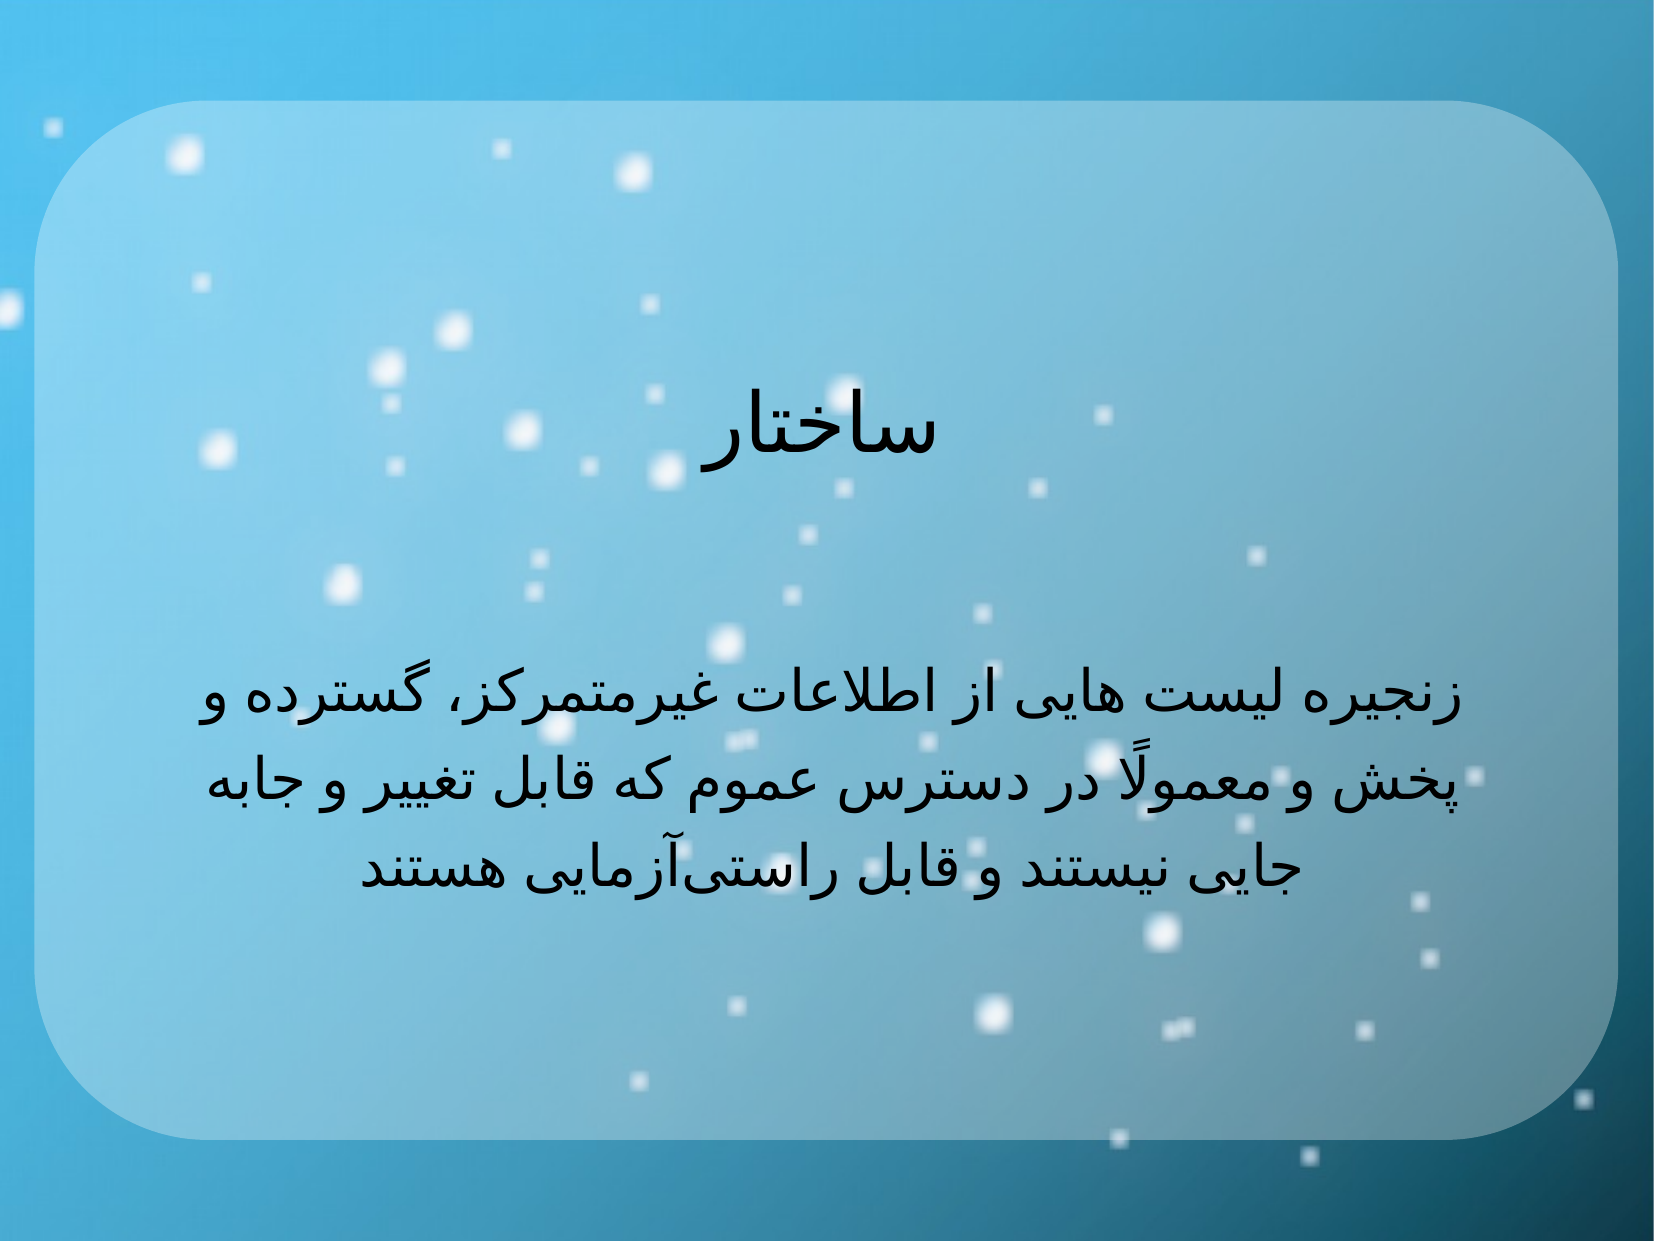

# ساختار
زنجیره لیست هایی از اطلاعات غیرمتمرکز، گسترده و پخش و معمولًا در دسترس عموم که قابل تغییر و جابه جایی نیستند و قابل راستی‌آزمایی هستند